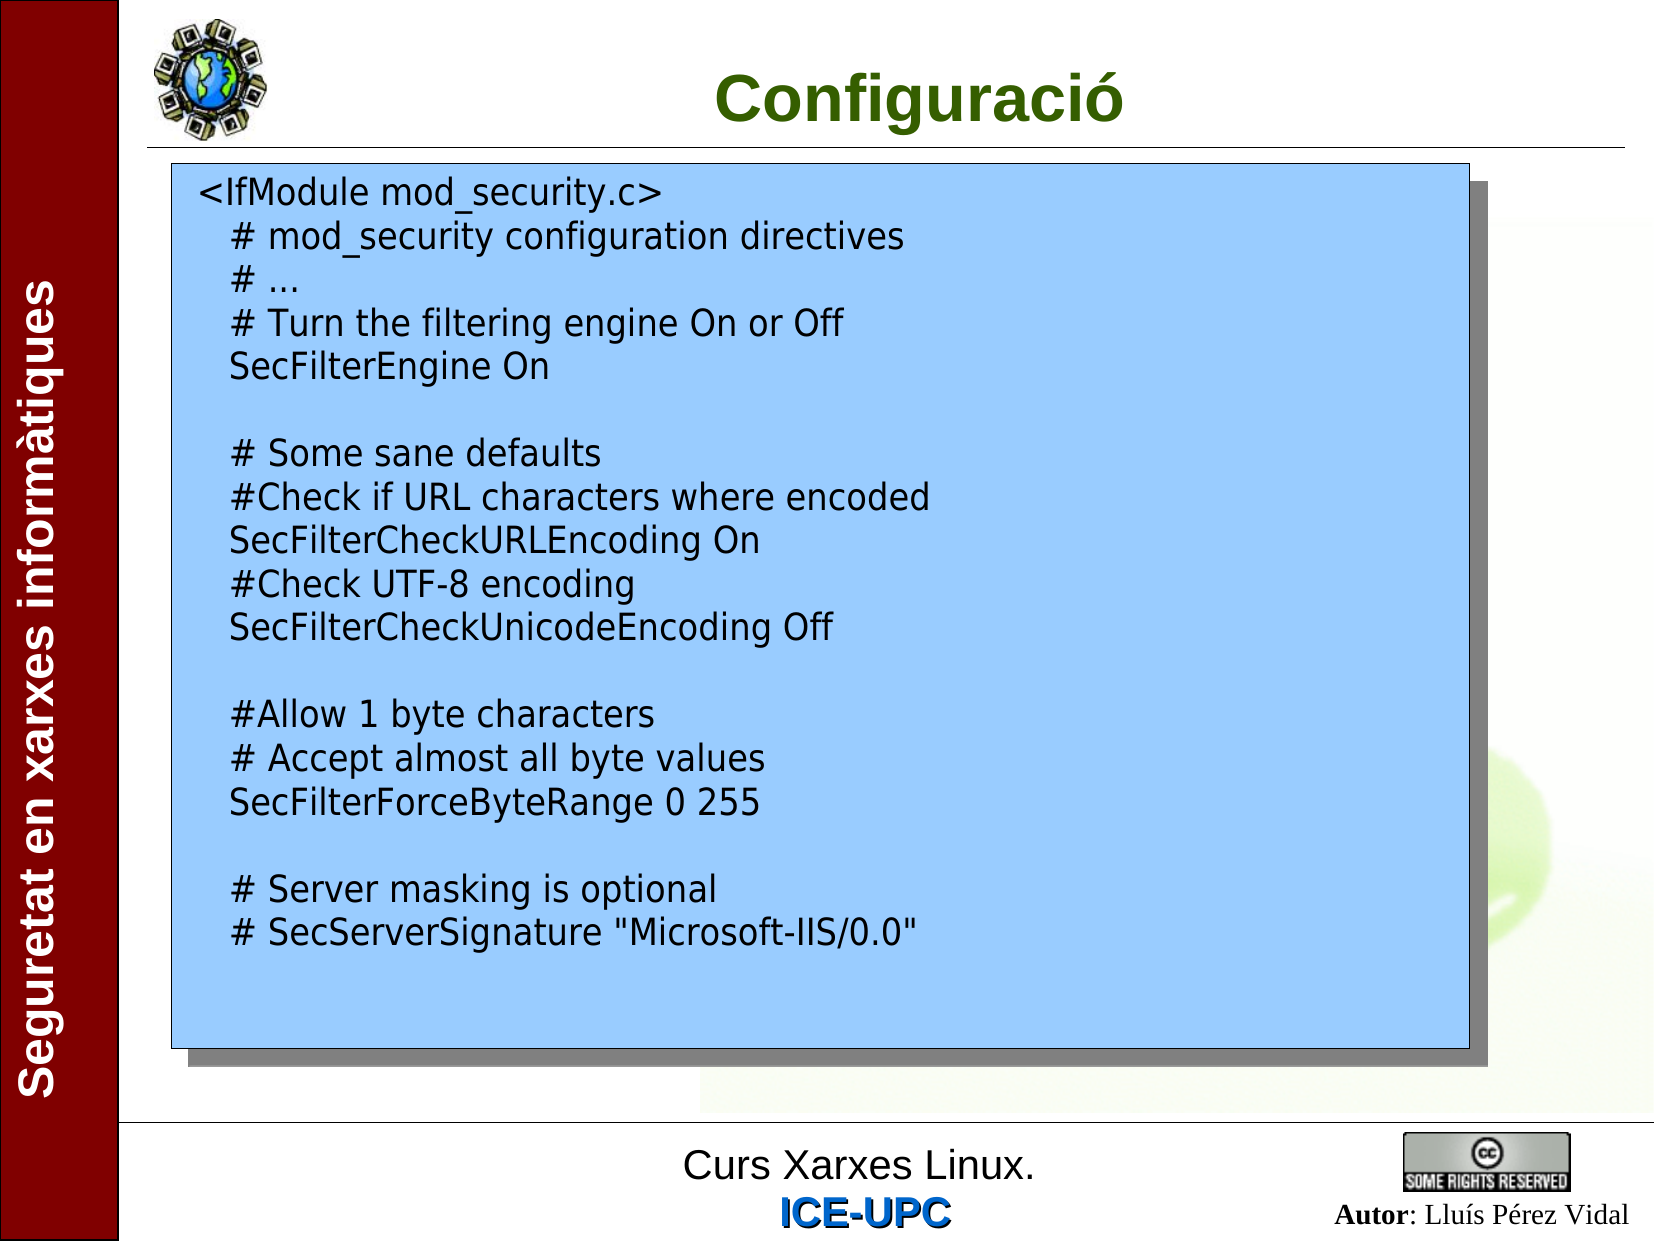

# Configuració
 <IfModule mod_security.c>
 # mod_security configuration directives
 # ...
 # Turn the filtering engine On or Off
 SecFilterEngine On
 # Some sane defaults
 #Check if URL characters where encoded
 SecFilterCheckURLEncoding On
 #Check UTF-8 encoding
 SecFilterCheckUnicodeEncoding Off
 #Allow 1 byte characters
 # Accept almost all byte values
 SecFilterForceByteRange 0 255
 # Server masking is optional
 # SecServerSignature "Microsoft-IIS/0.0"